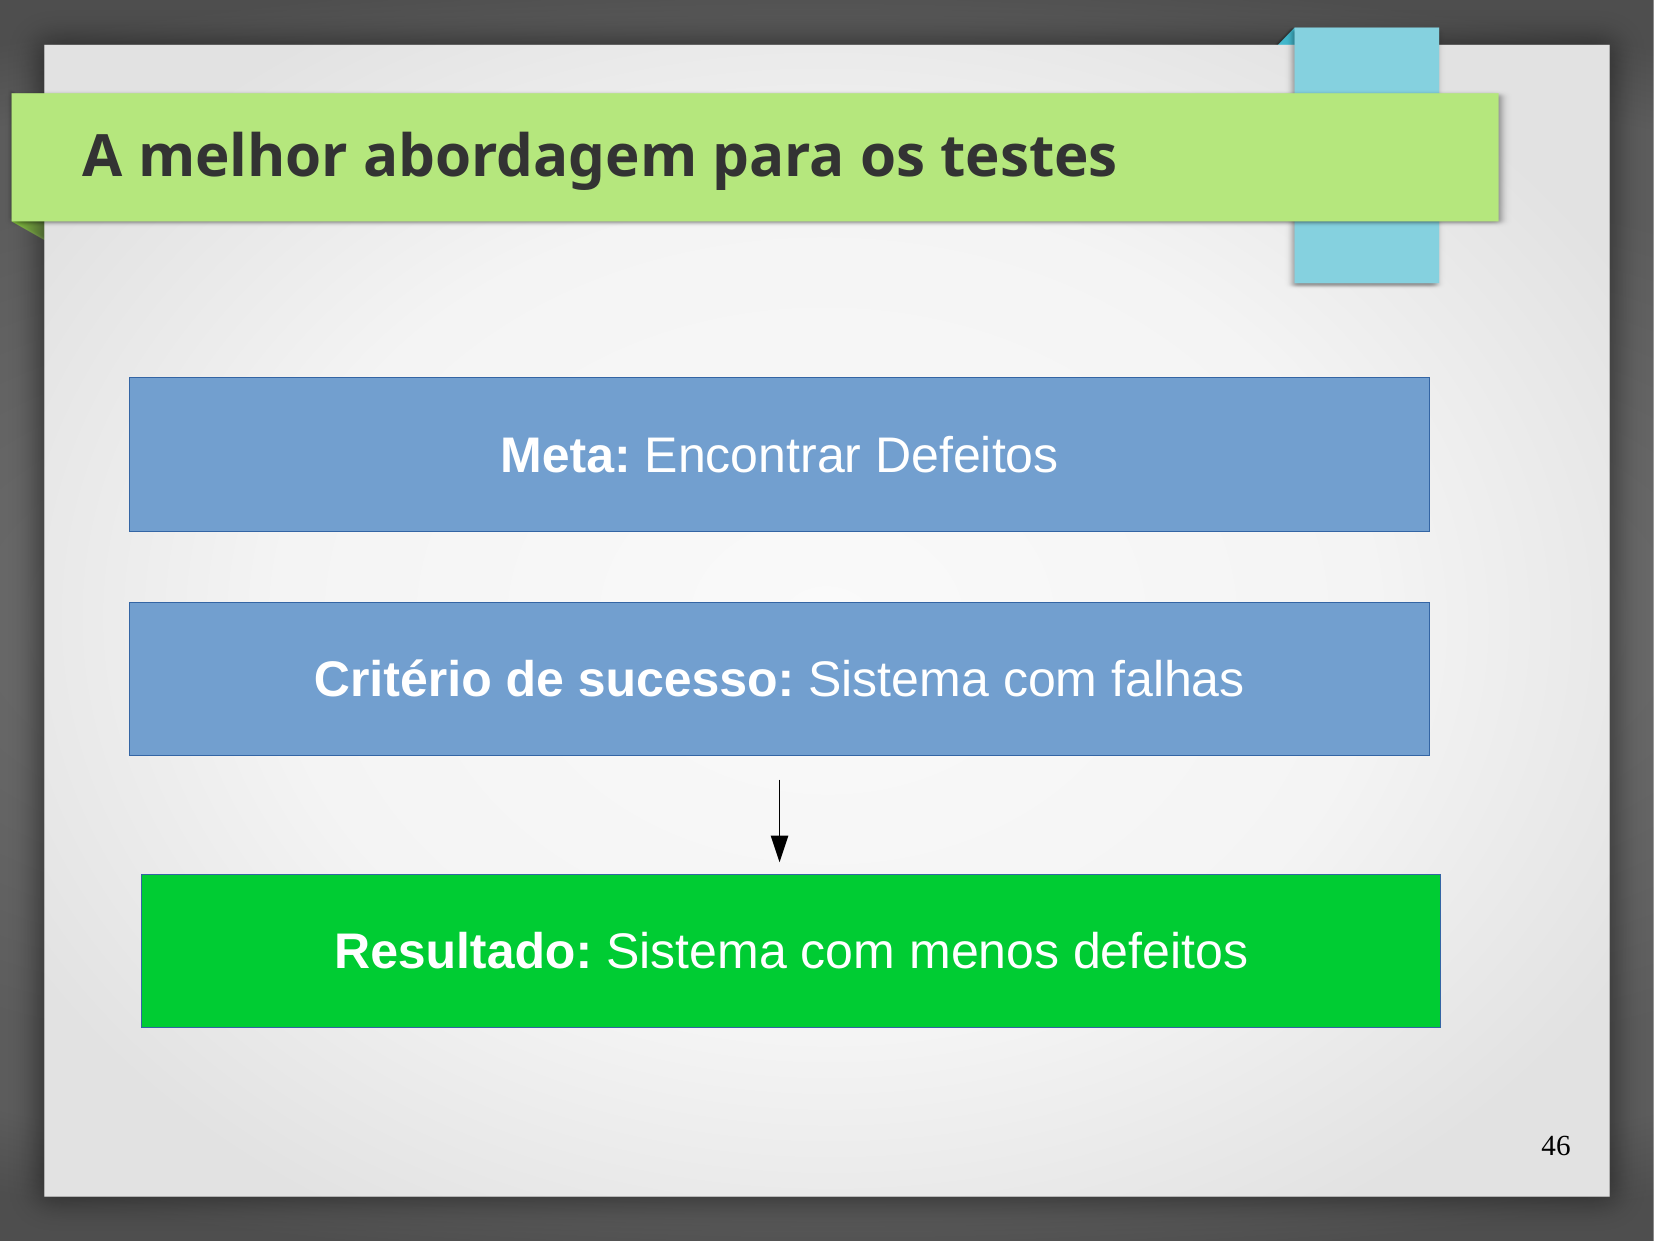

# A melhor abordagem para os testes
Meta: Encontrar Defeitos
Critério de sucesso: Sistema com falhas
Resultado: Sistema com menos defeitos
46